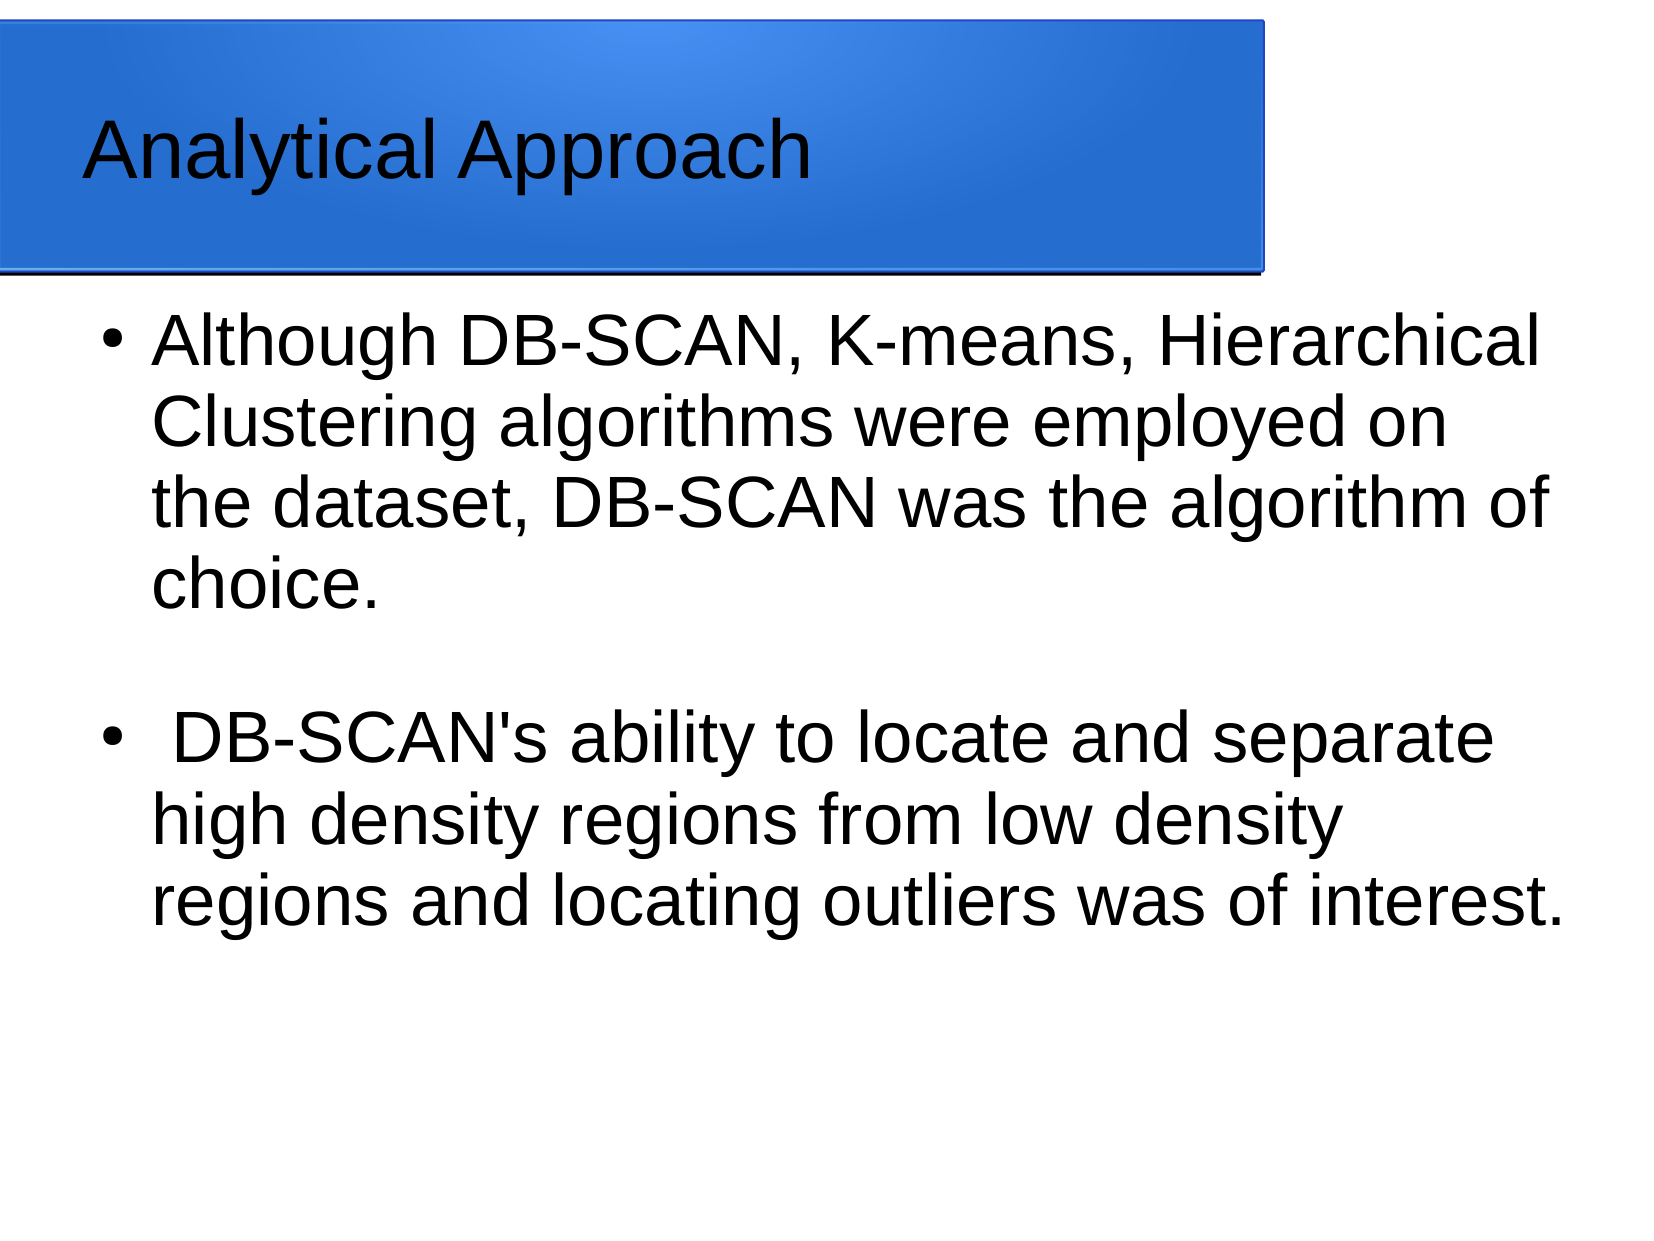

# Analytical Approach
Although DB-SCAN, K-means, Hierarchical Clustering algorithms were employed on the dataset, DB-SCAN was the algorithm of choice.
 DB-SCAN's ability to locate and separate high density regions from low density regions and locating outliers was of interest.